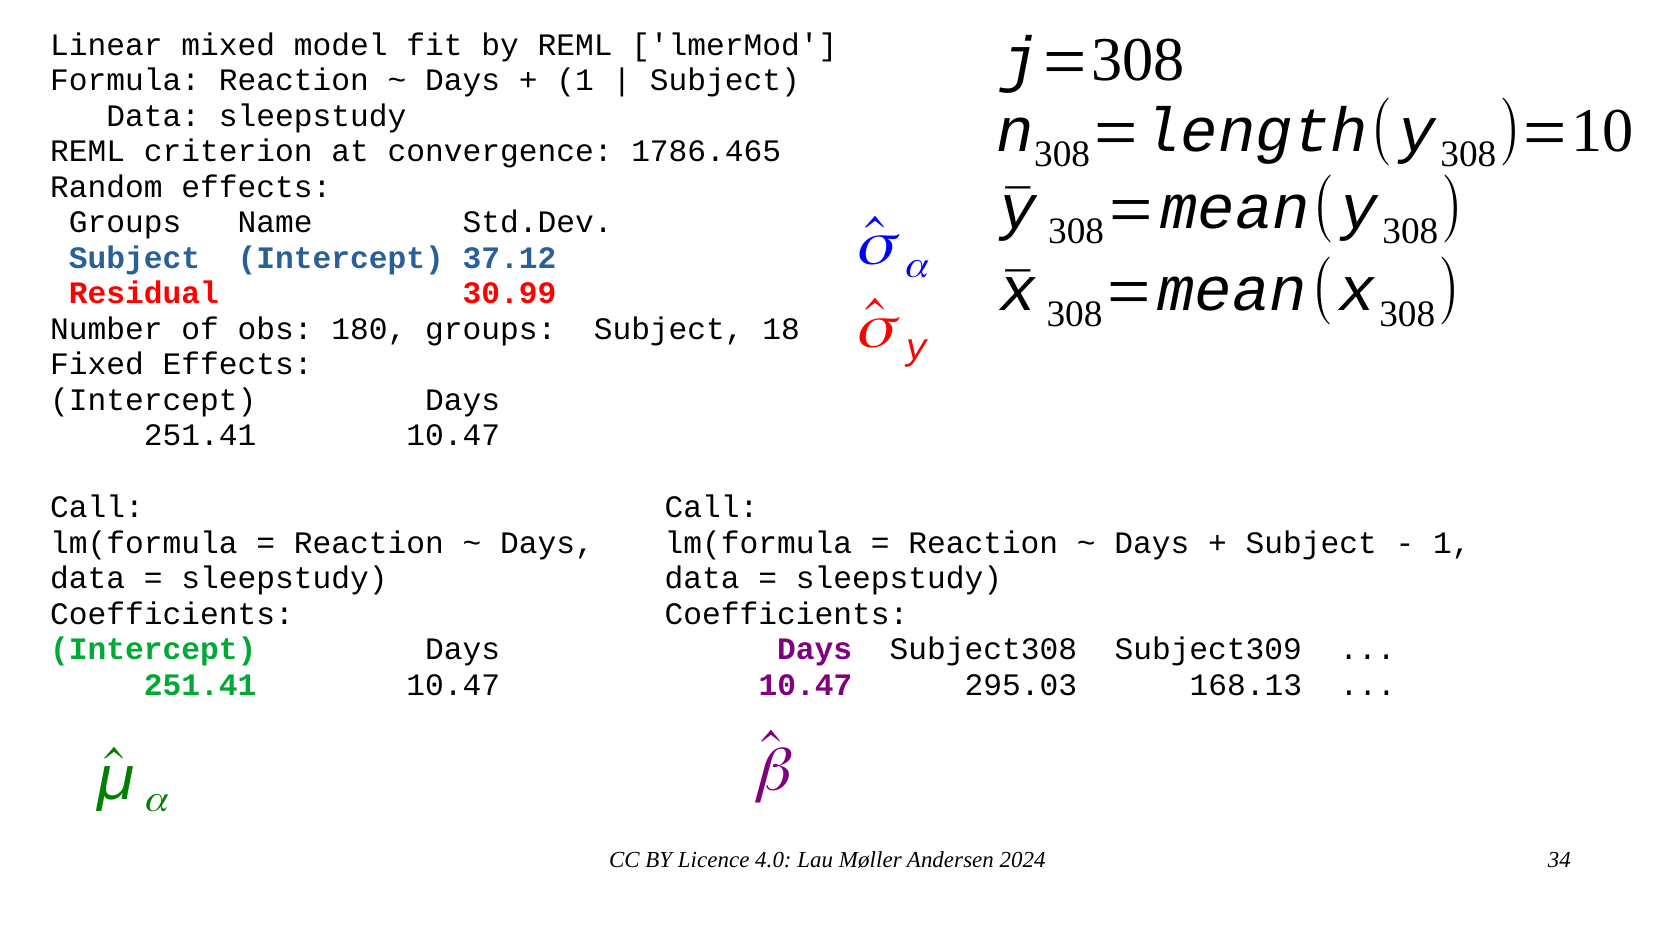

Linear mixed model fit by REML ['lmerMod']
Formula: Reaction ~ Days + (1 | Subject)
 Data: sleepstudy
REML criterion at convergence: 1786.465
Random effects:
 Groups Name Std.Dev.
 Subject (Intercept) 37.12
 Residual 30.99
Number of obs: 180, groups: Subject, 18
Fixed Effects:
(Intercept) Days
 251.41 10.47
Call:
lm(formula = Reaction ~ Days, data = sleepstudy)
Coefficients:
(Intercept) Days
 251.41 10.47
Call:
lm(formula = Reaction ~ Days + Subject - 1, data = sleepstudy)
Coefficients:
 Days Subject308 Subject309 ...
 10.47 295.03 168.13 ...
CC BY Licence 4.0: Lau Møller Andersen 2024
34